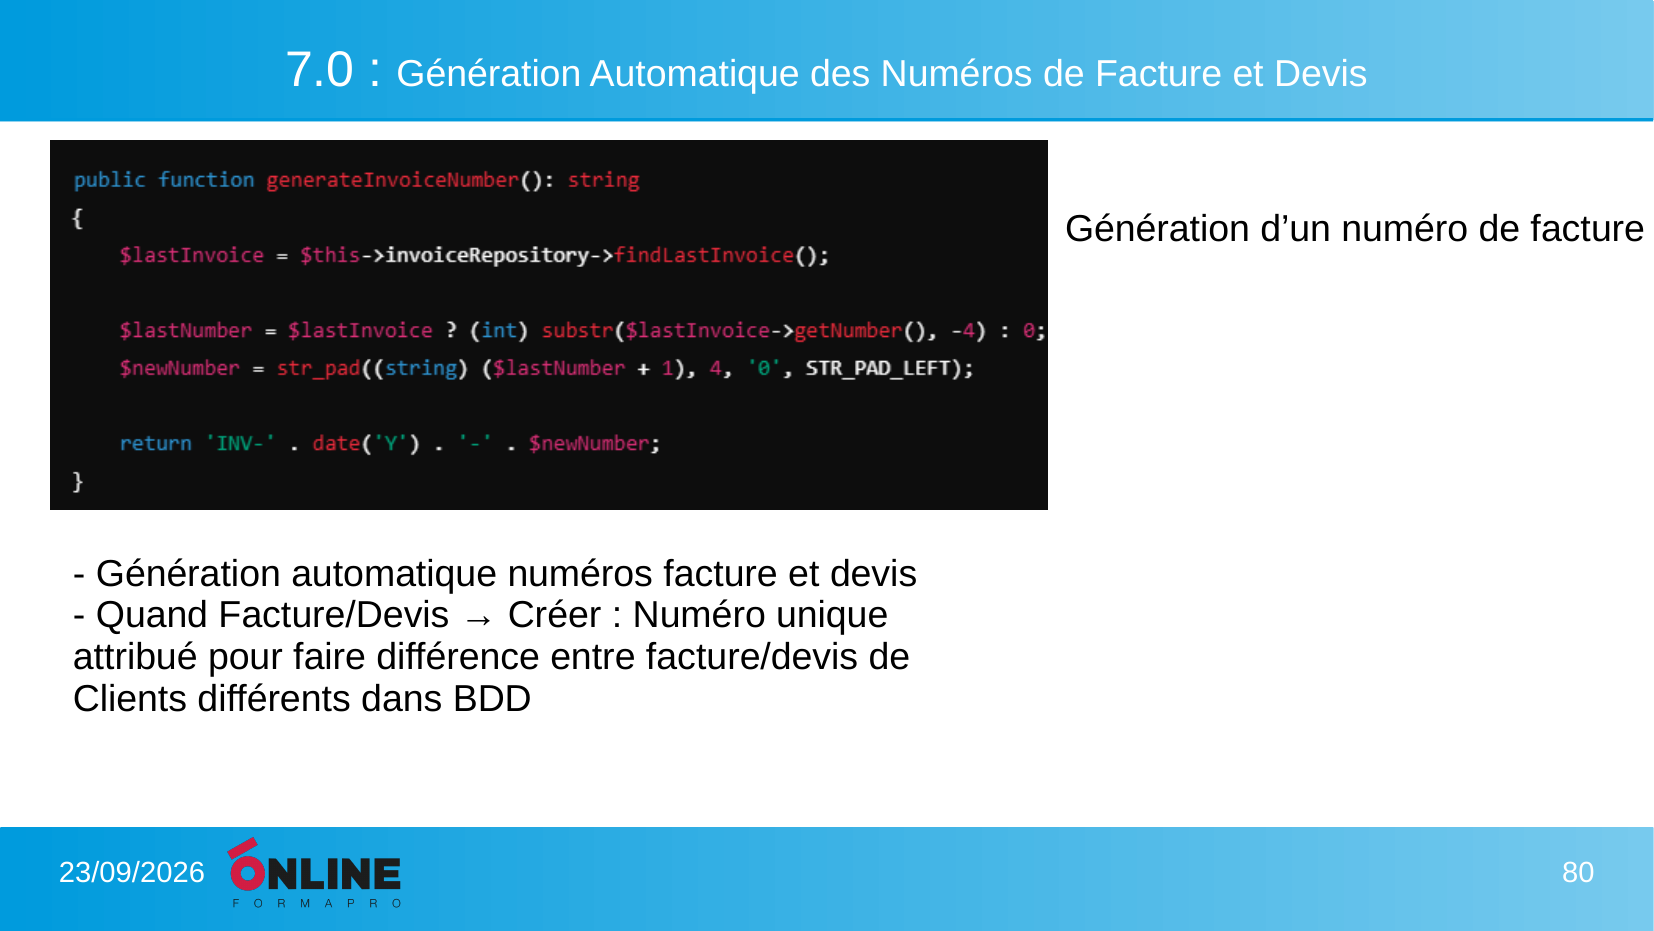

# 7.0 : Génération Automatique des Numéros de Facture et Devis
Génération d’un numéro de facture
- Génération automatique numéros facture et devis
- Quand Facture/Devis → Créer : Numéro unique
attribué pour faire différence entre facture/devis de
Clients différents dans BDD
80